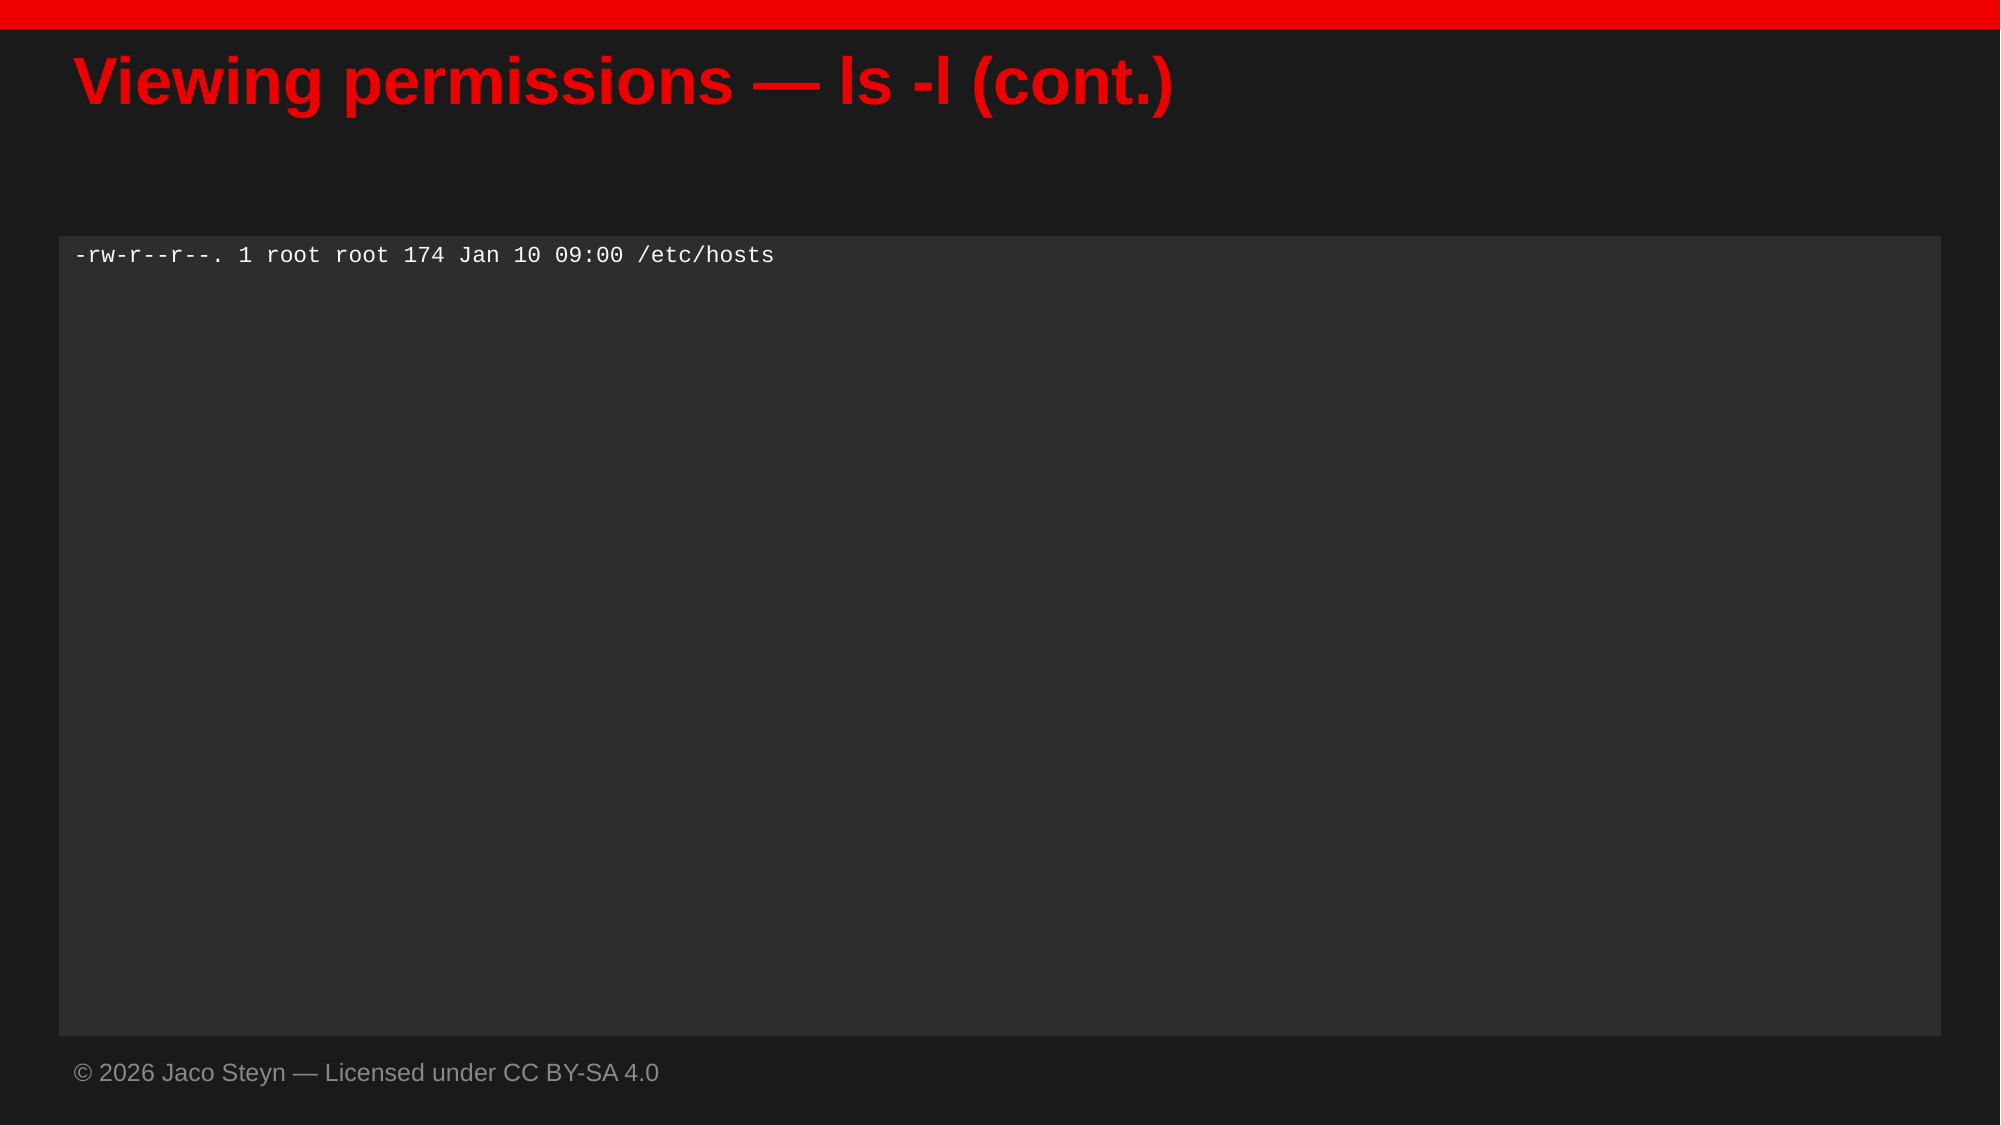

Viewing permissions — ls -l (cont.)
-rw-r--r--. 1 root root 174 Jan 10 09:00 /etc/hosts
© 2026 Jaco Steyn — Licensed under CC BY-SA 4.0